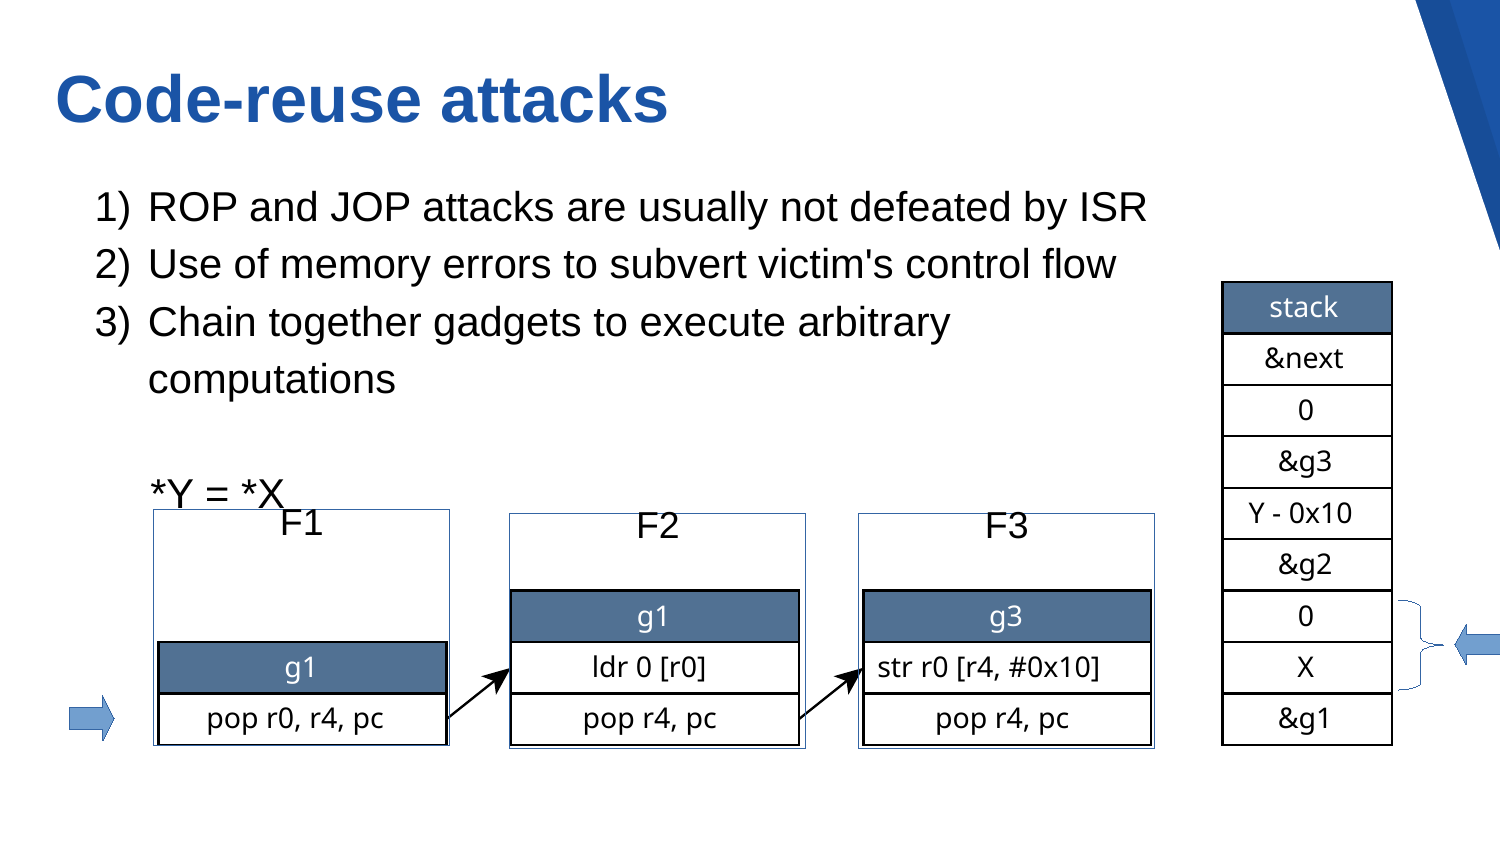

Code-reuse attacks
ROP and JOP attacks are usually not defeated by ISR
Use of memory errors to subvert victim's control flow
Chain together gadgets to execute arbitrary computations
*Y = *X
F1
F2
F3
#